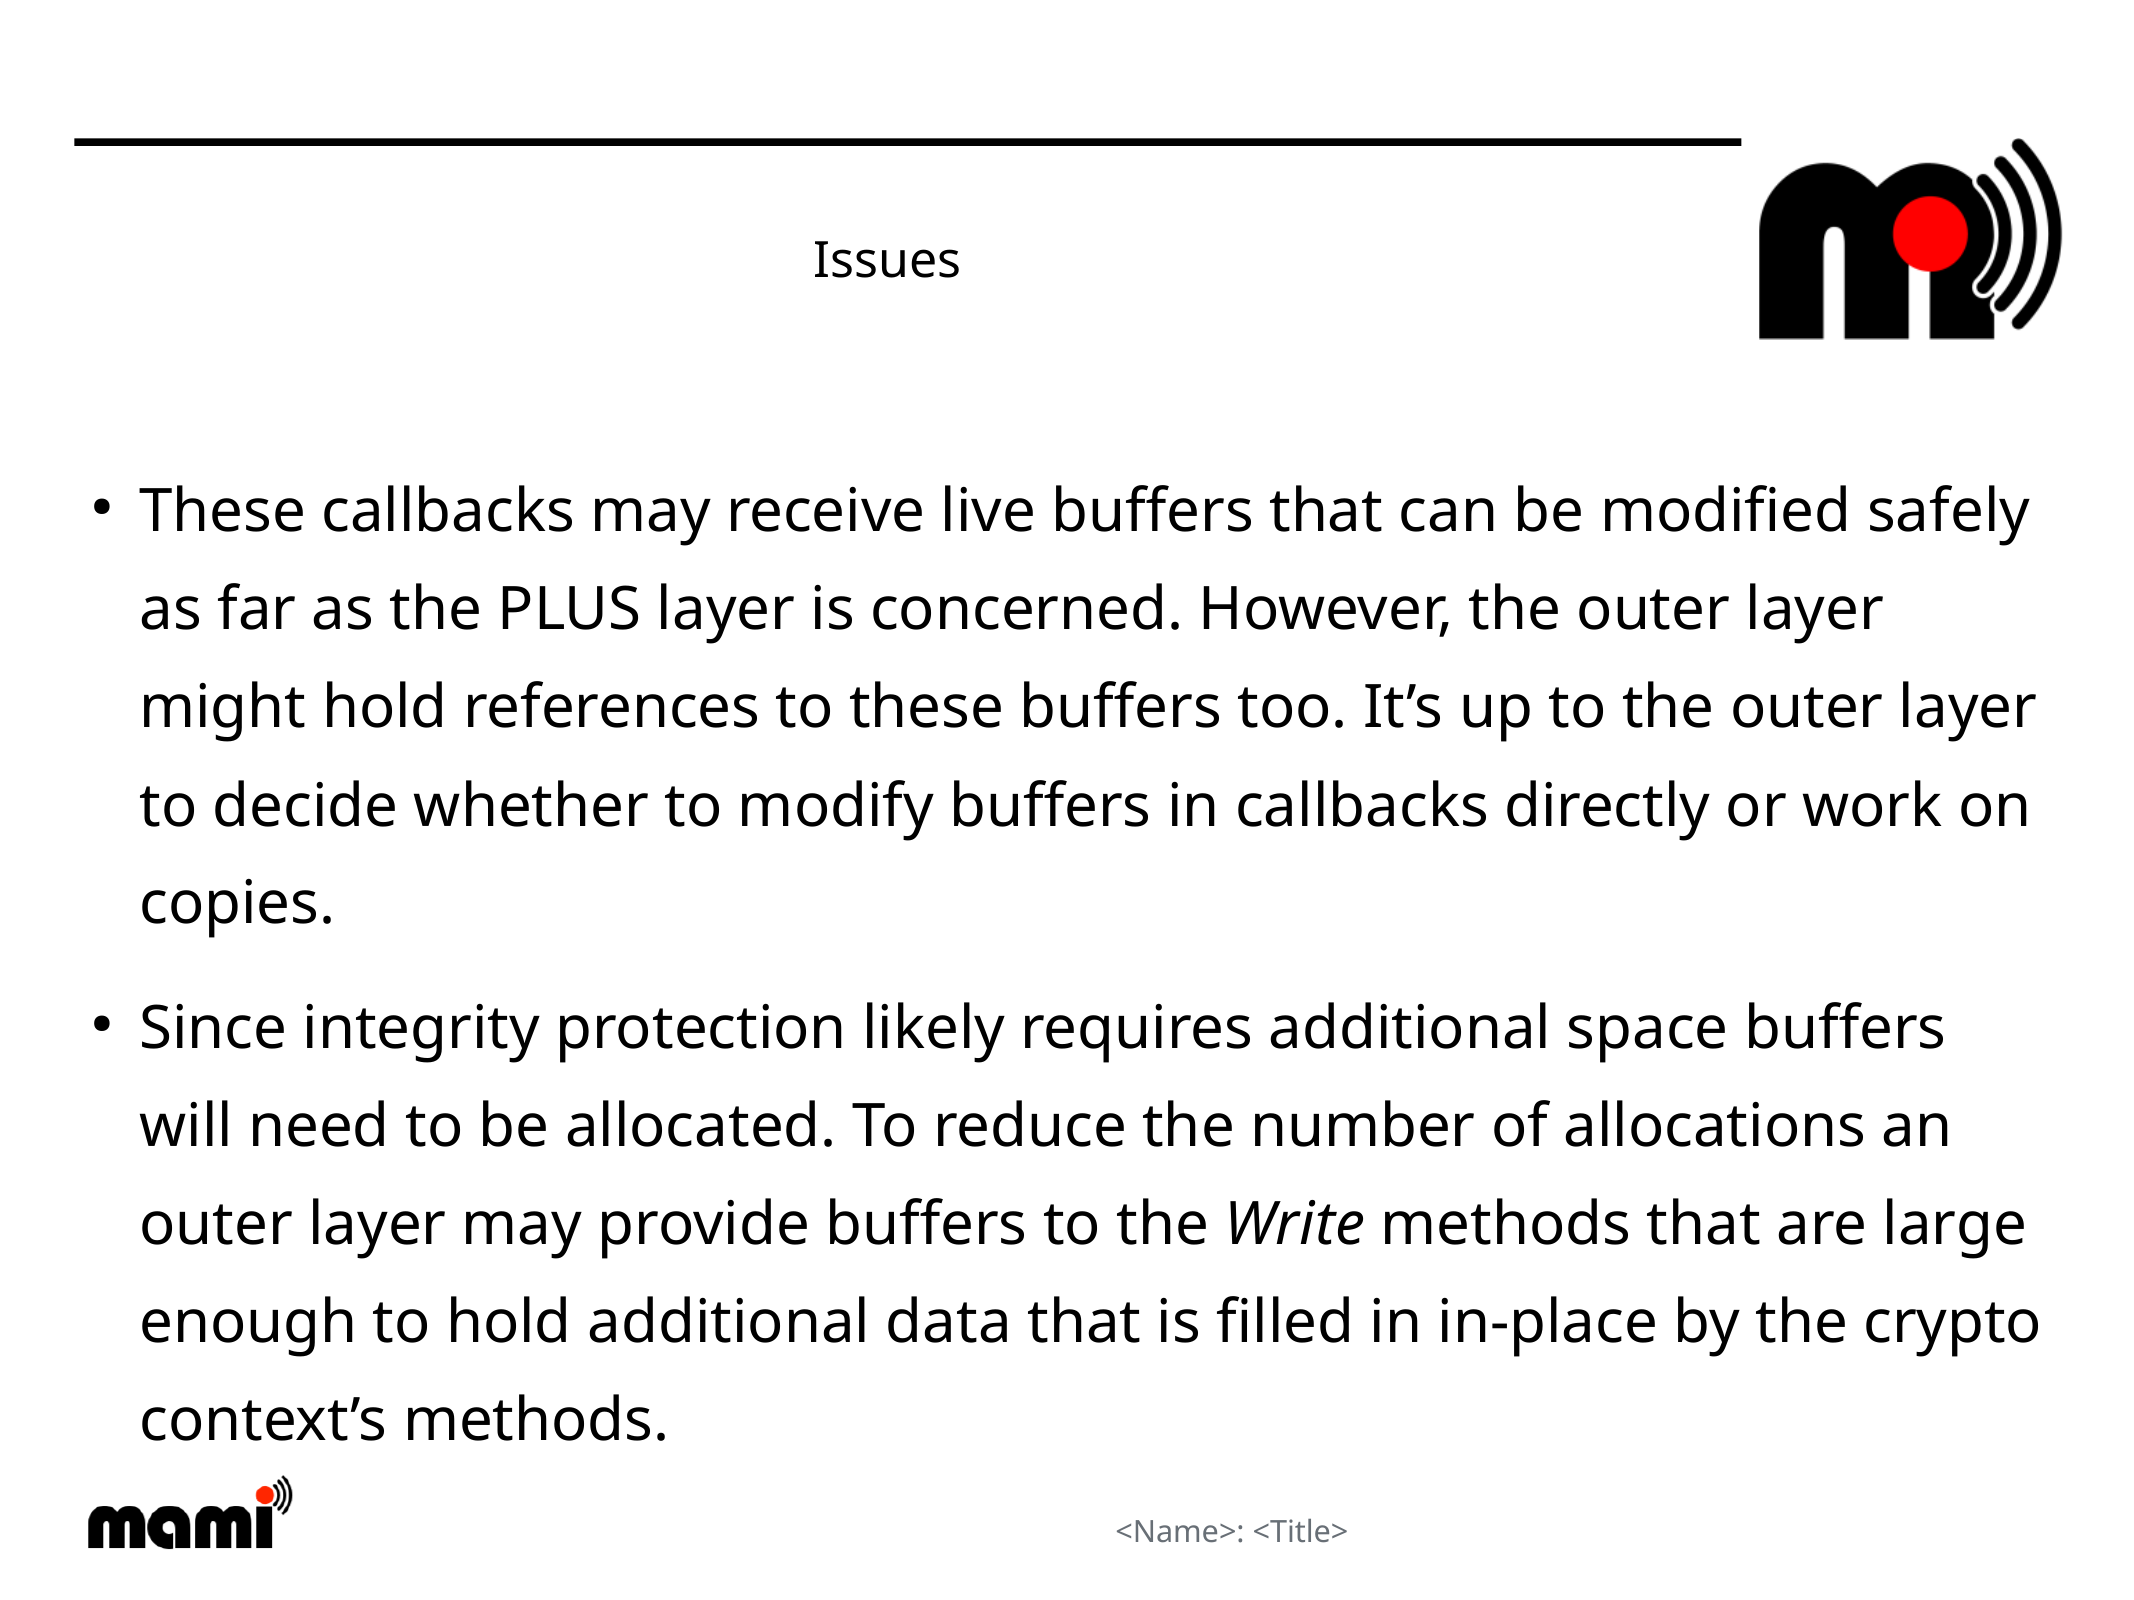

# Issues
These callbacks may receive live buffers that can be modified safely as far as the PLUS layer is concerned. However, the outer layer might hold references to these buffers too. It’s up to the outer layer to decide whether to modify buffers in callbacks directly or work on copies.
Since integrity protection likely requires additional space buffers will need to be allocated. To reduce the number of allocations an outer layer may provide buffers to the Write methods that are large enough to hold additional data that is filled in in-place by the crypto context’s methods.